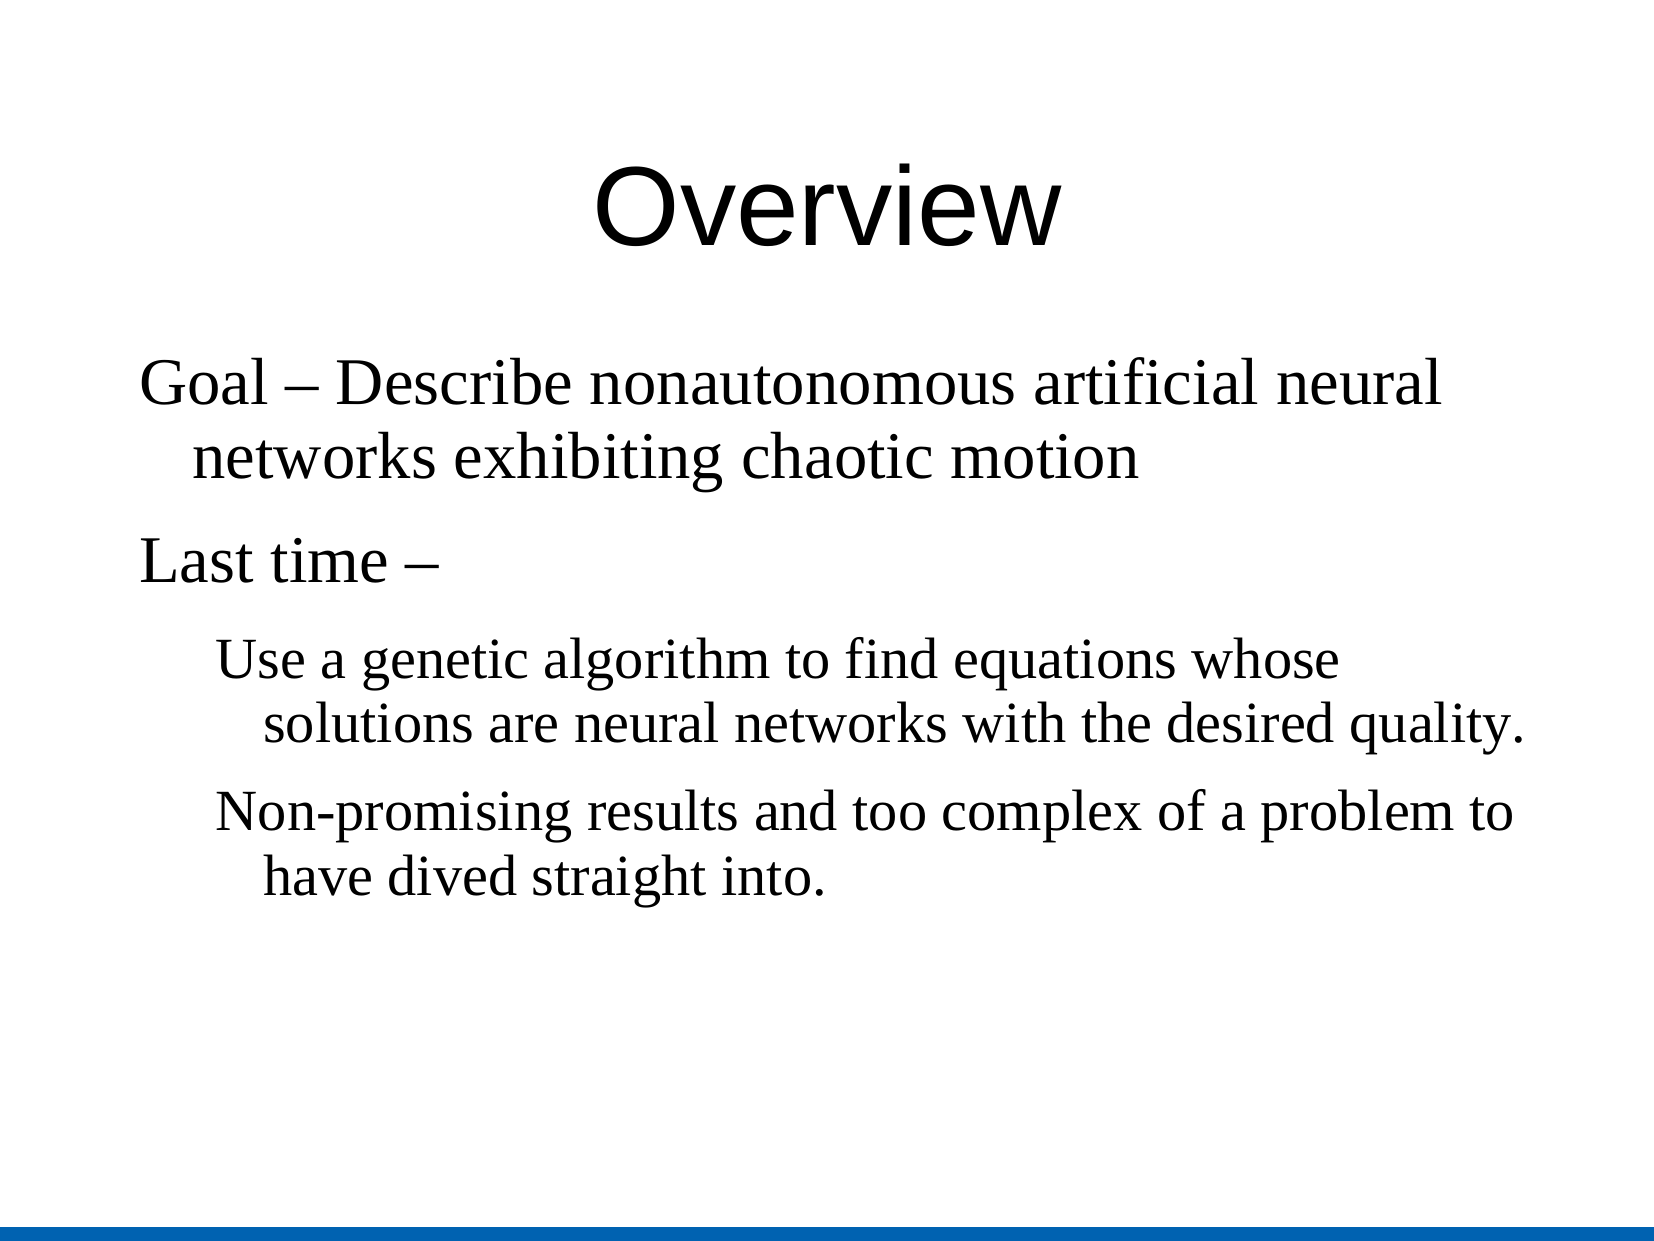

# Overview
Goal – Describe nonautonomous artificial neural networks exhibiting chaotic motion
Last time –
Use a genetic algorithm to find equations whose solutions are neural networks with the desired quality.
Non-promising results and too complex of a problem to have dived straight into.